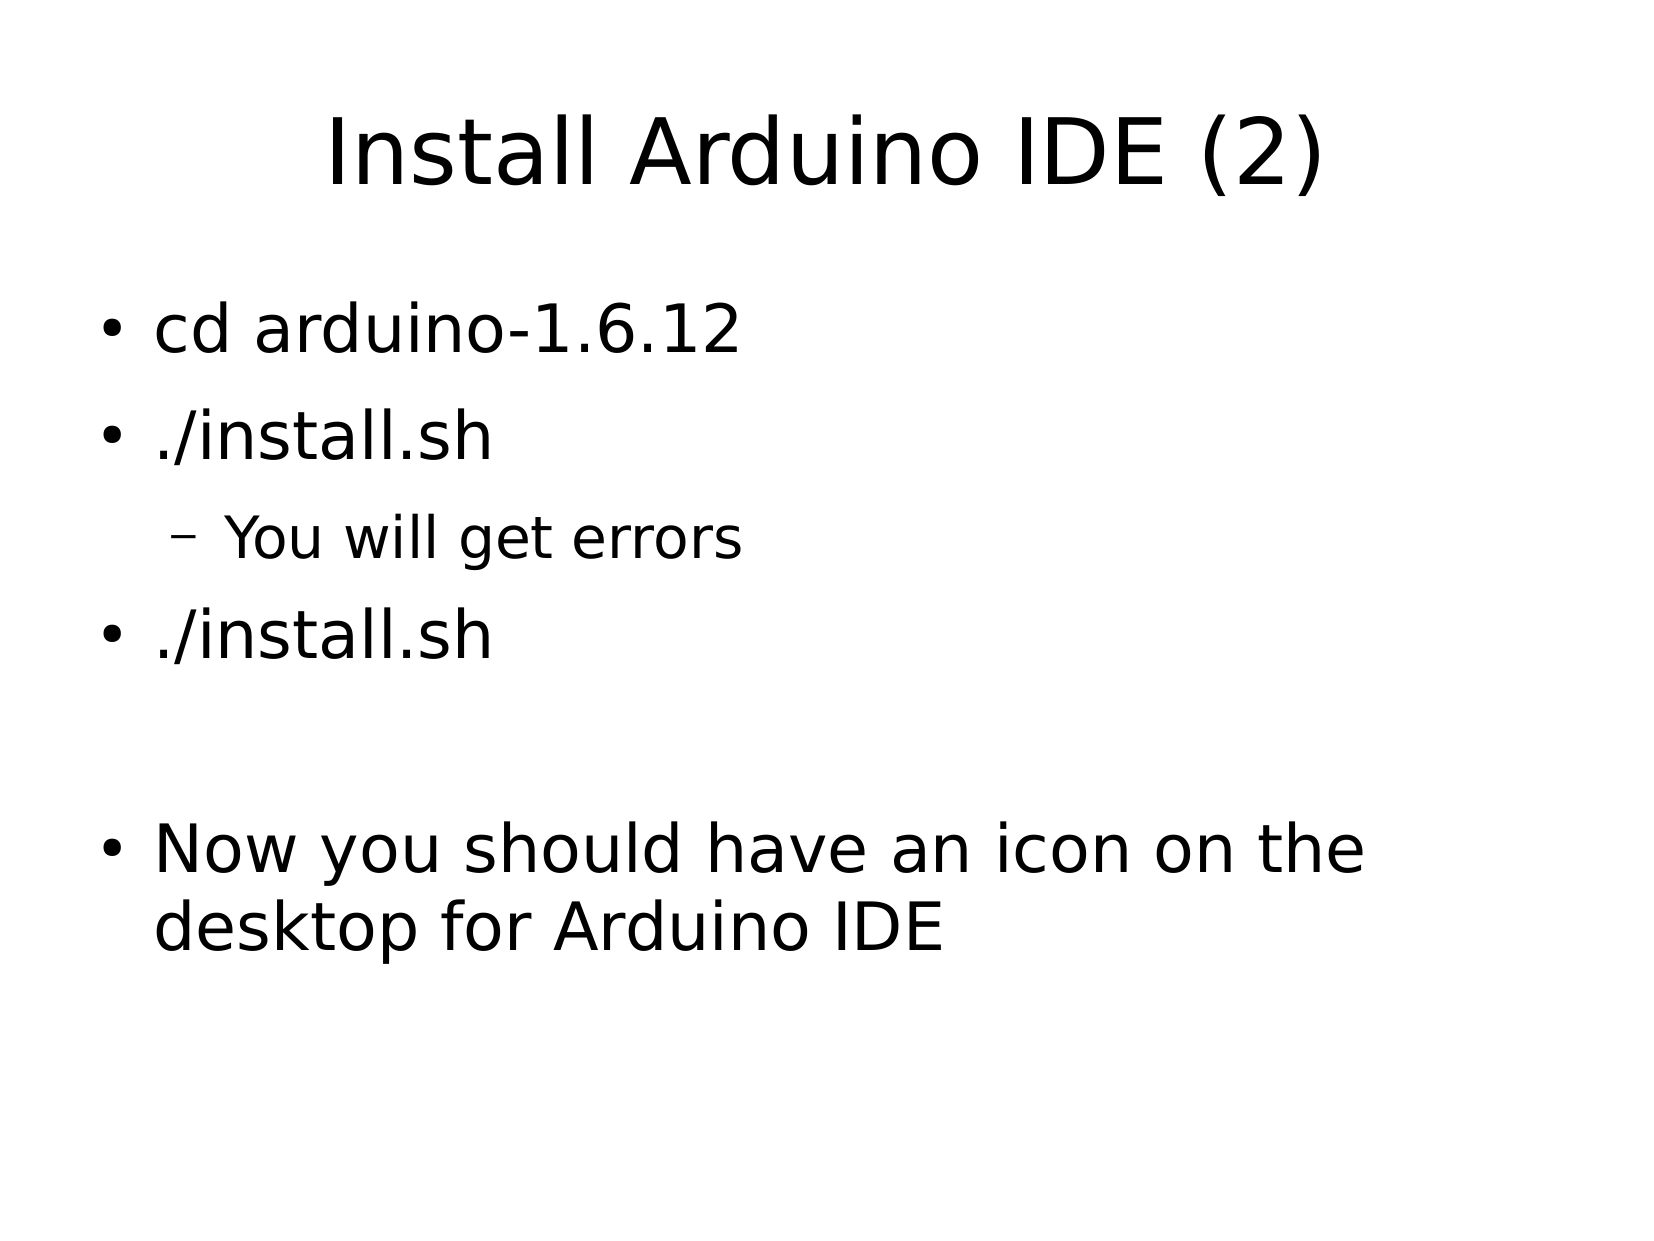

# Install Arduino IDE (2)
cd arduino-1.6.12
./install.sh
You will get errors
./install.sh
Now you should have an icon on the desktop for Arduino IDE